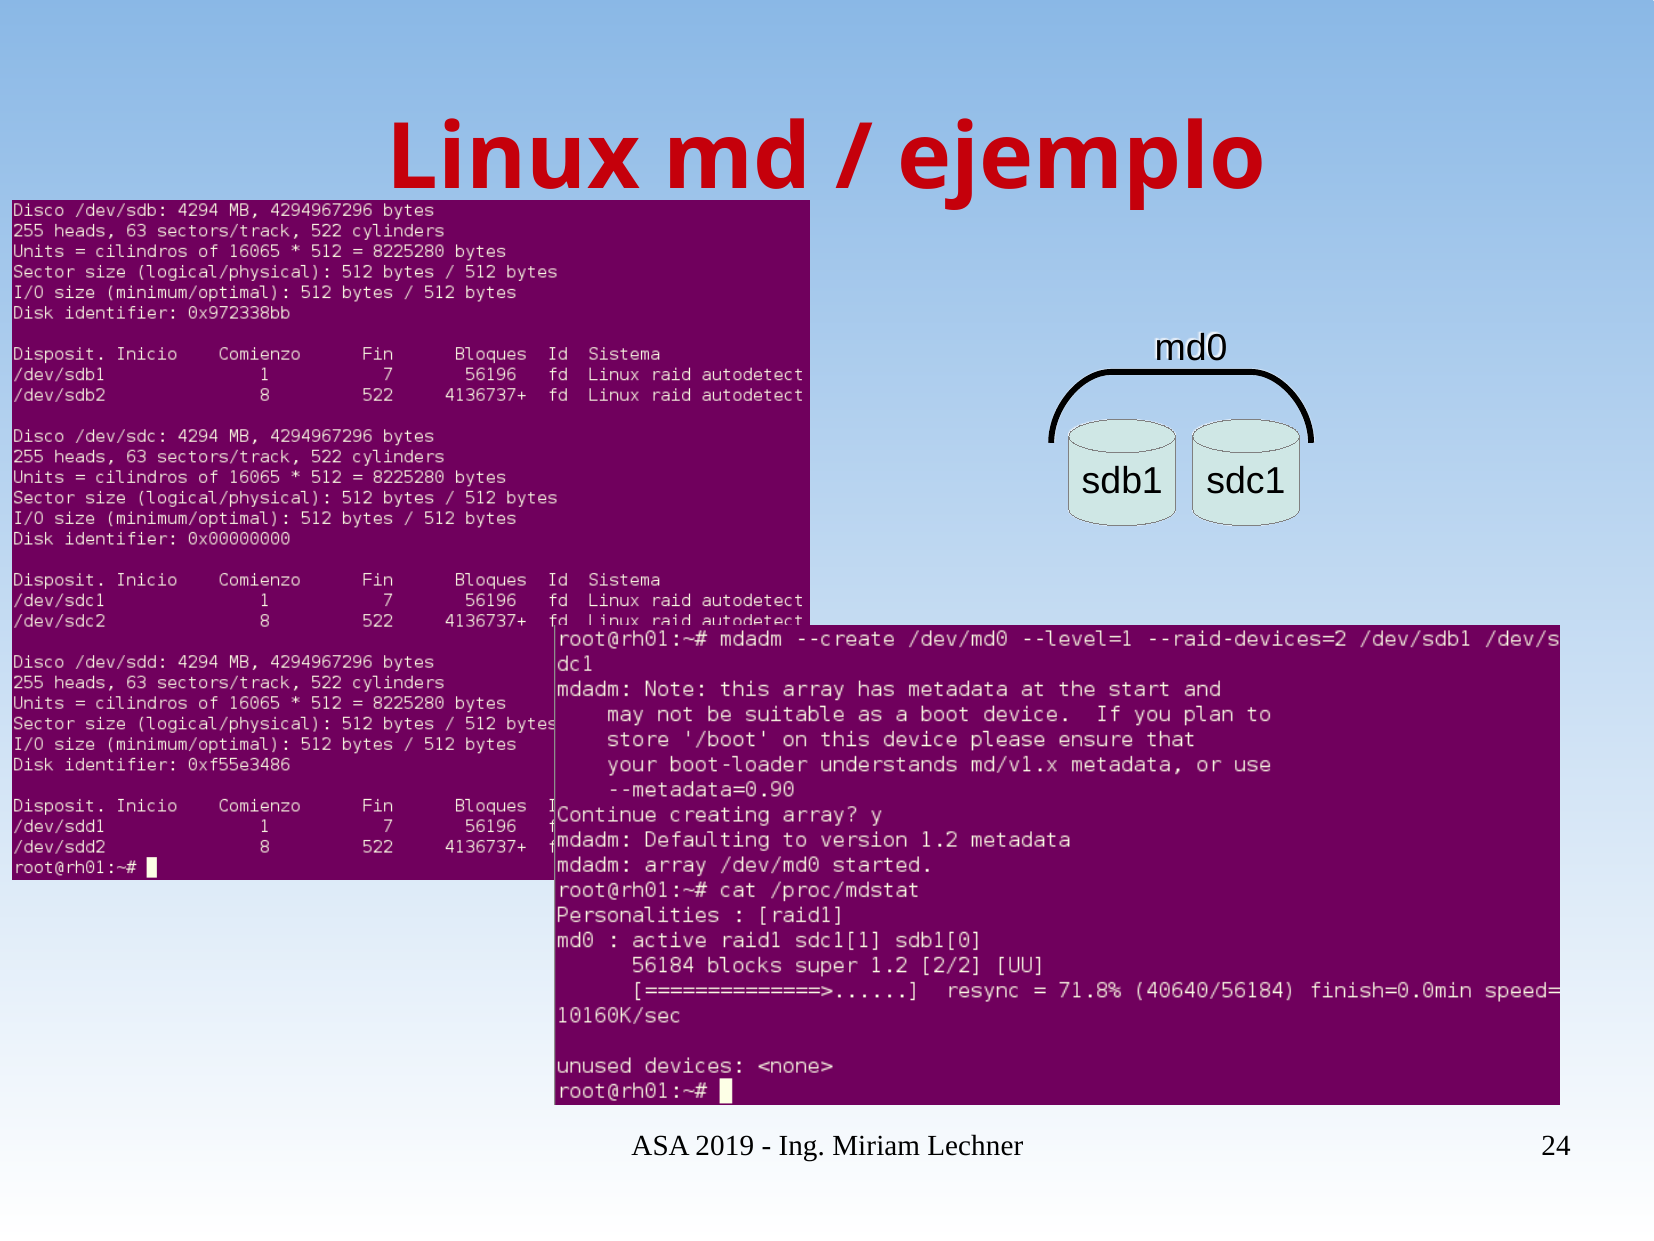

# Linux md / ejemplo
md0
sdc1
sdb1
ASA 2019 - Ing. Miriam Lechner
24